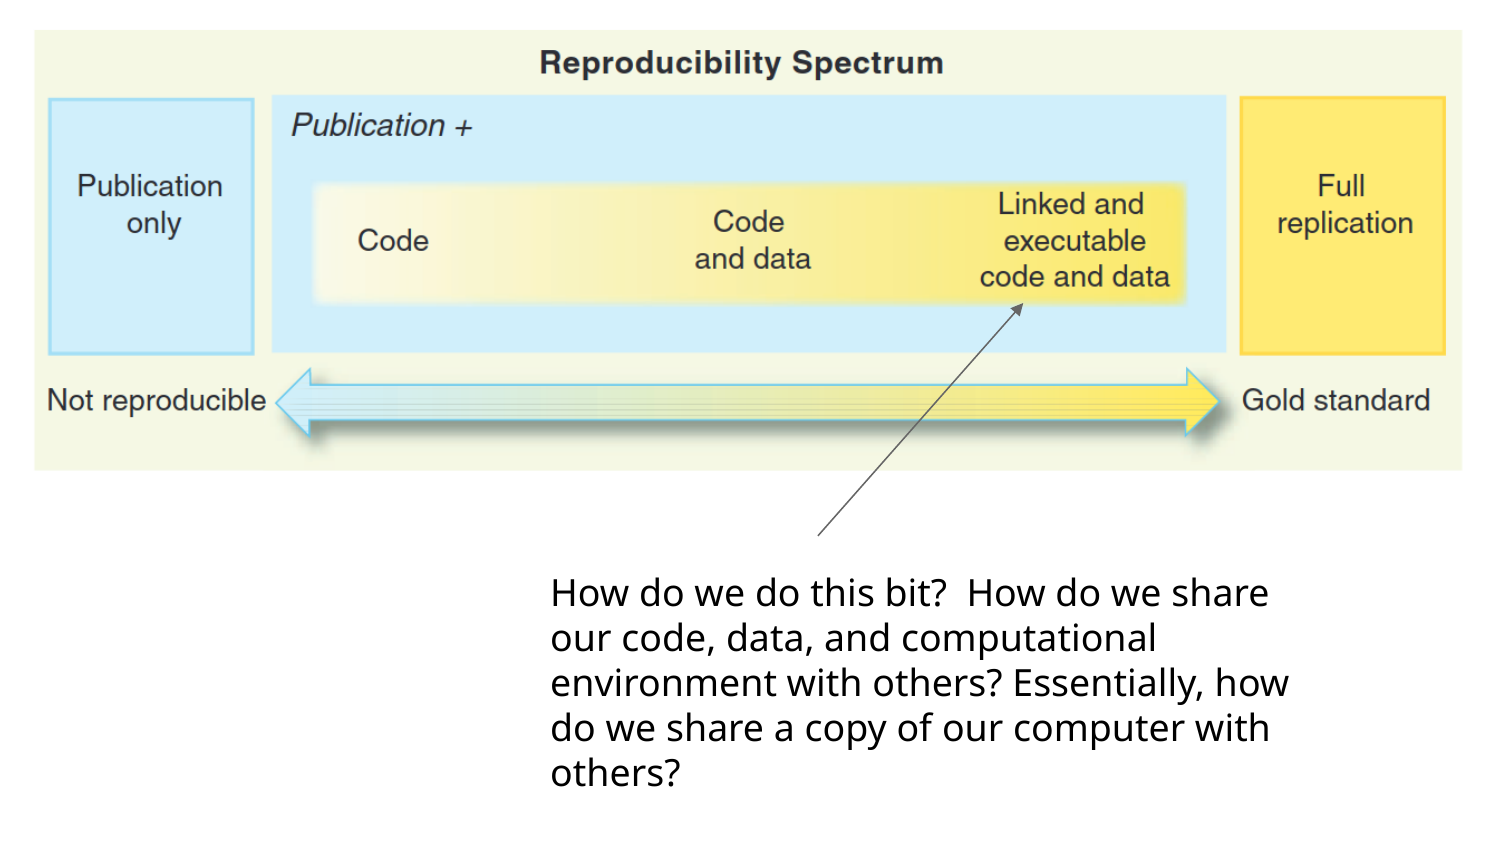

How do we do this bit? How do we share our code, data, and computational environment with others? Essentially, how do we share a copy of our computer with others?